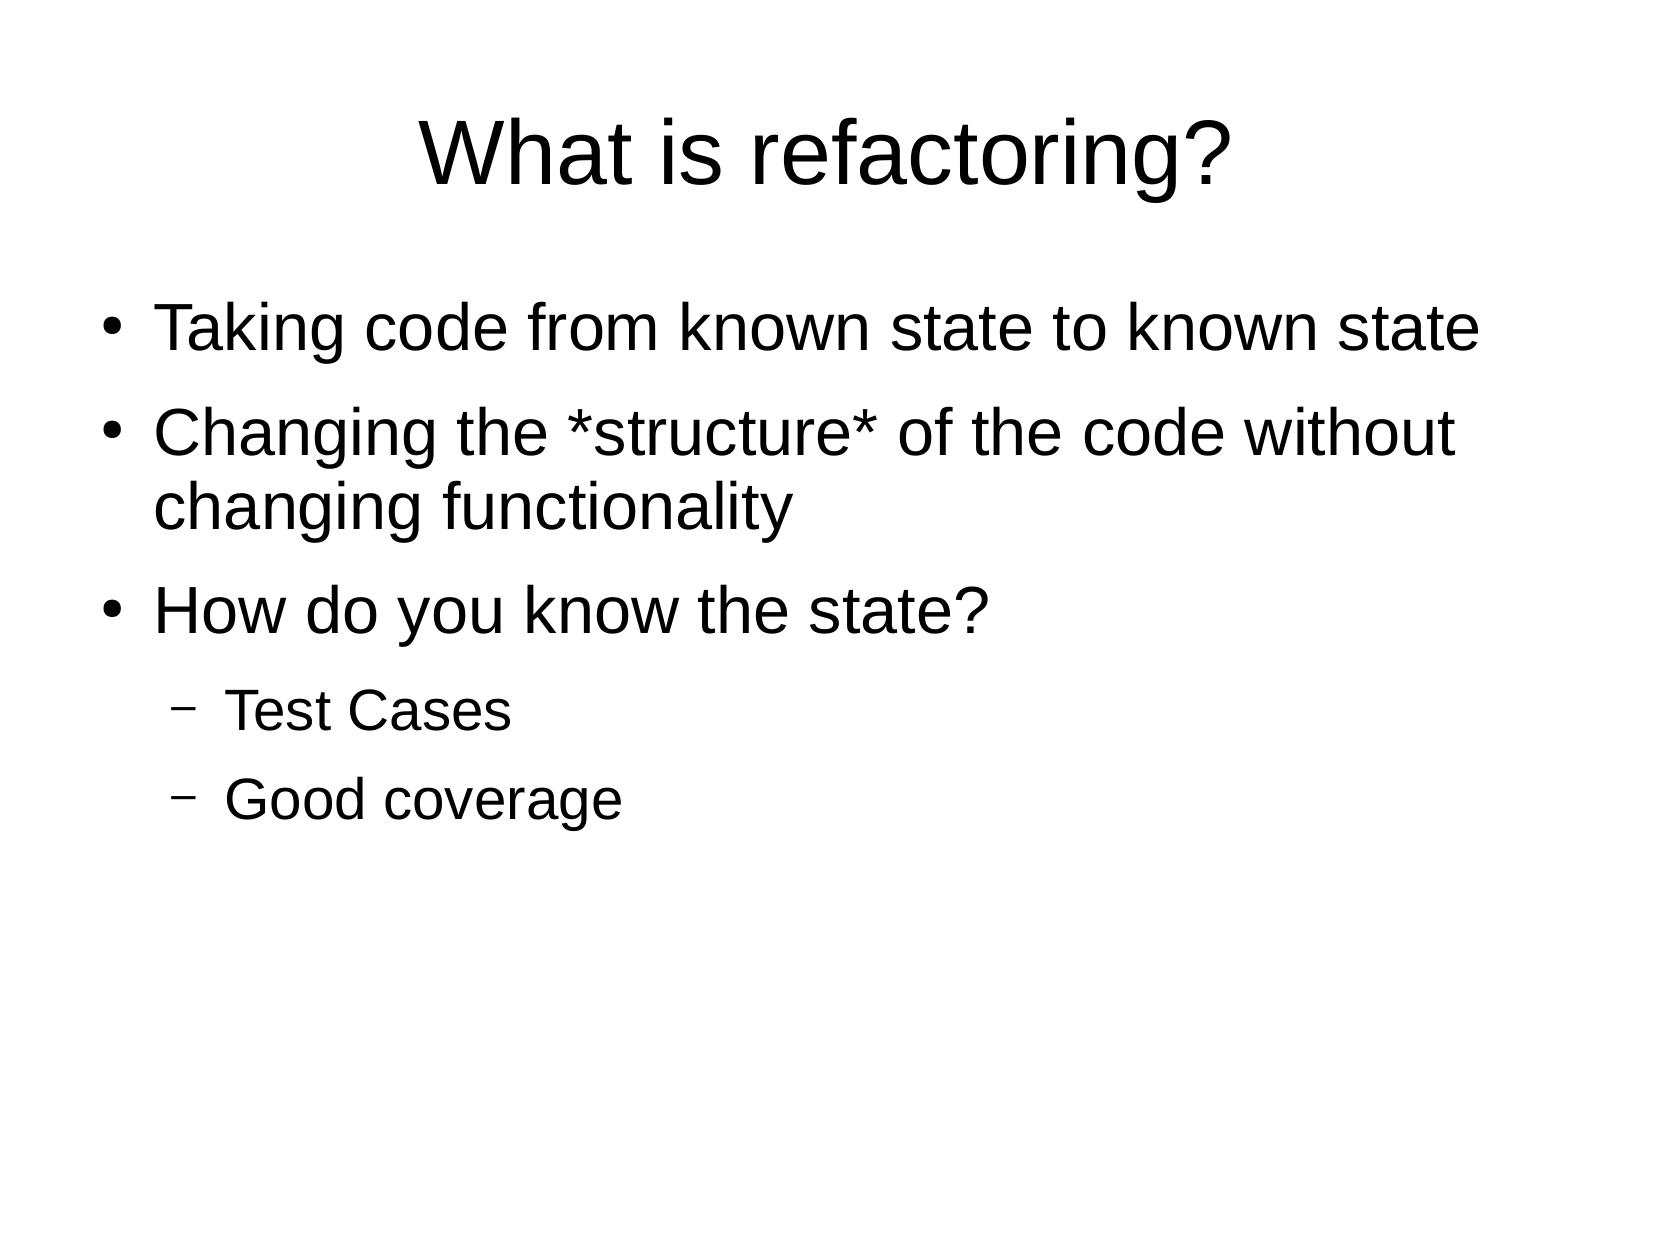

# What is refactoring?
Taking code from known state to known state
Changing the *structure* of the code without changing functionality
How do you know the state?
Test Cases
Good coverage